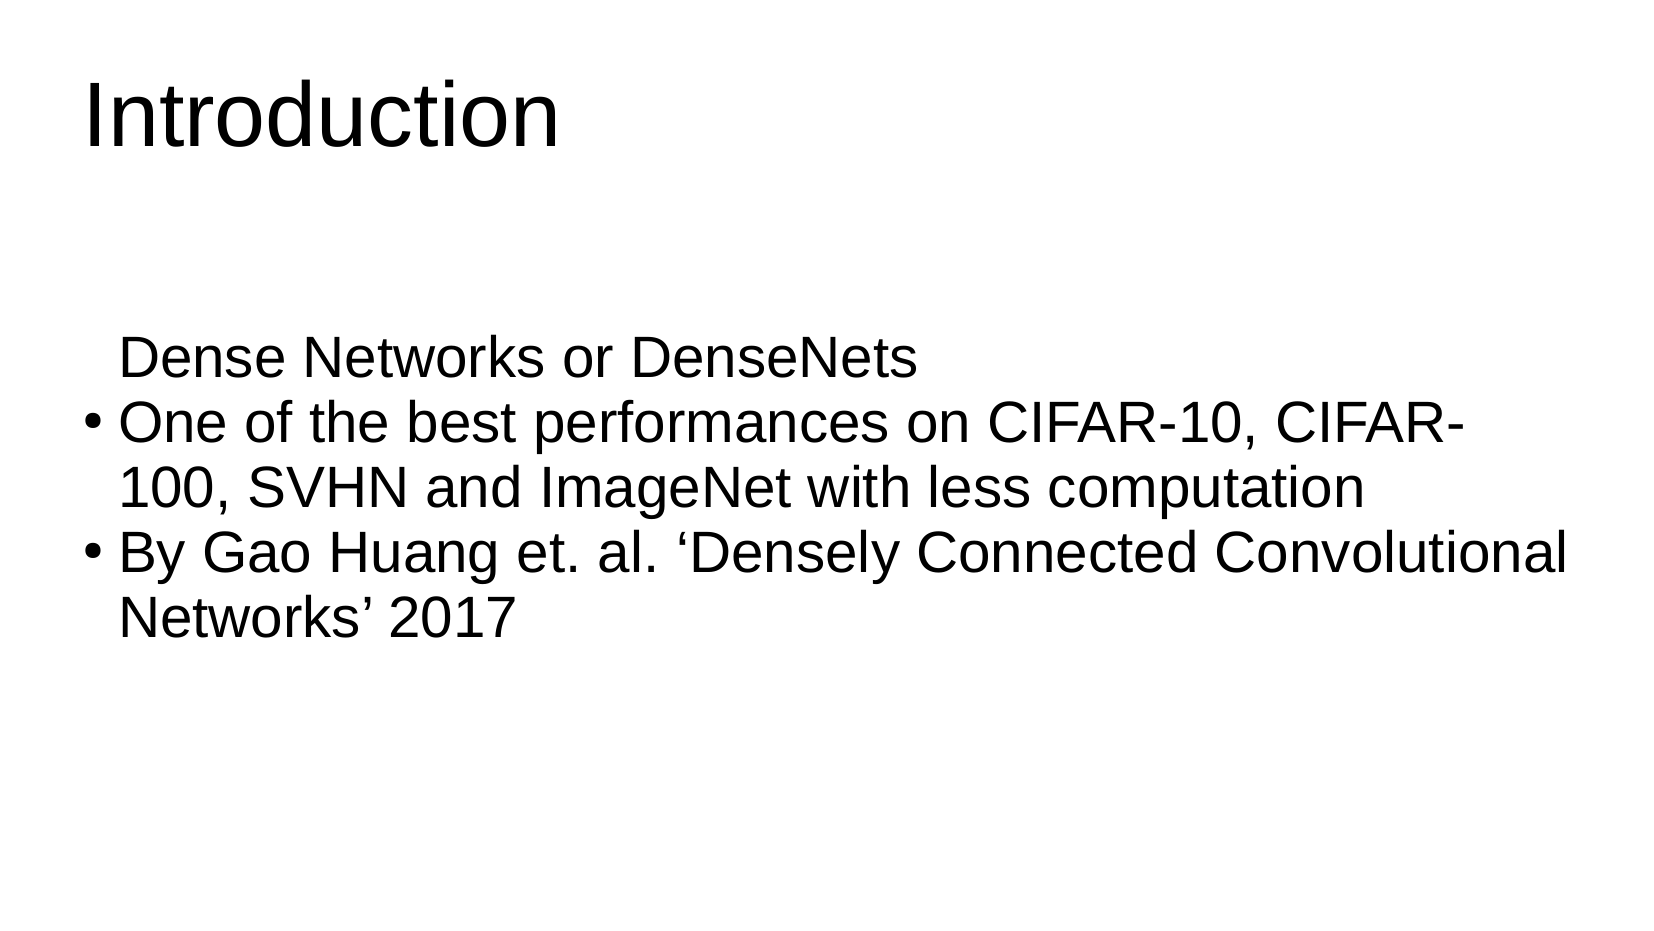

# Introduction
Dense Networks or DenseNets
One of the best performances on CIFAR-10, CIFAR-100, SVHN and ImageNet with less computation
By Gao Huang et. al. ‘Densely Connected Convolutional Networks’ 2017